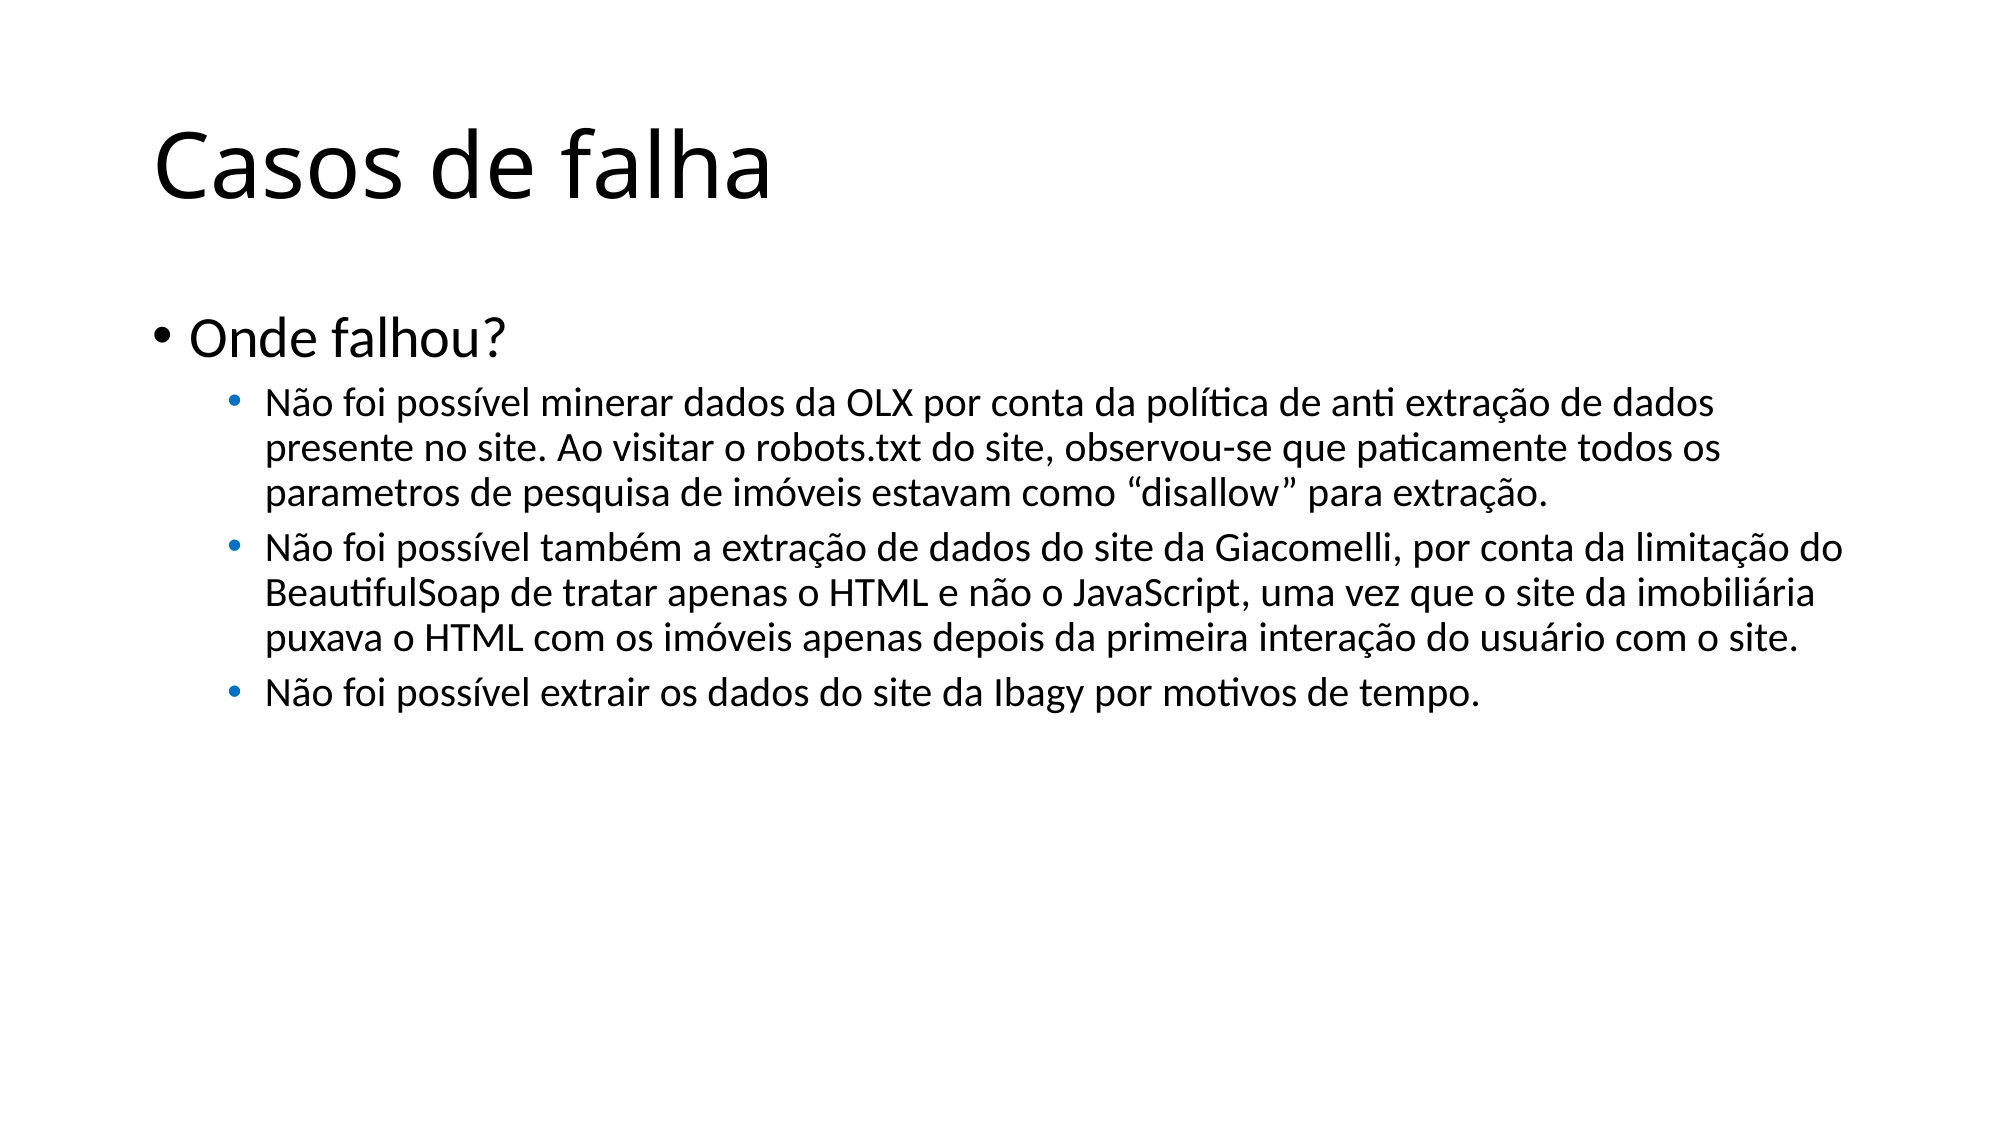

Casos de falha
Onde falhou?
Não foi possível minerar dados da OLX por conta da política de anti extração de dados presente no site. Ao visitar o robots.txt do site, observou-se que paticamente todos os parametros de pesquisa de imóveis estavam como “disallow” para extração.
Não foi possível também a extração de dados do site da Giacomelli, por conta da limitação do BeautifulSoap de tratar apenas o HTML e não o JavaScript, uma vez que o site da imobiliária puxava o HTML com os imóveis apenas depois da primeira interação do usuário com o site.
Não foi possível extrair os dados do site da Ibagy por motivos de tempo.